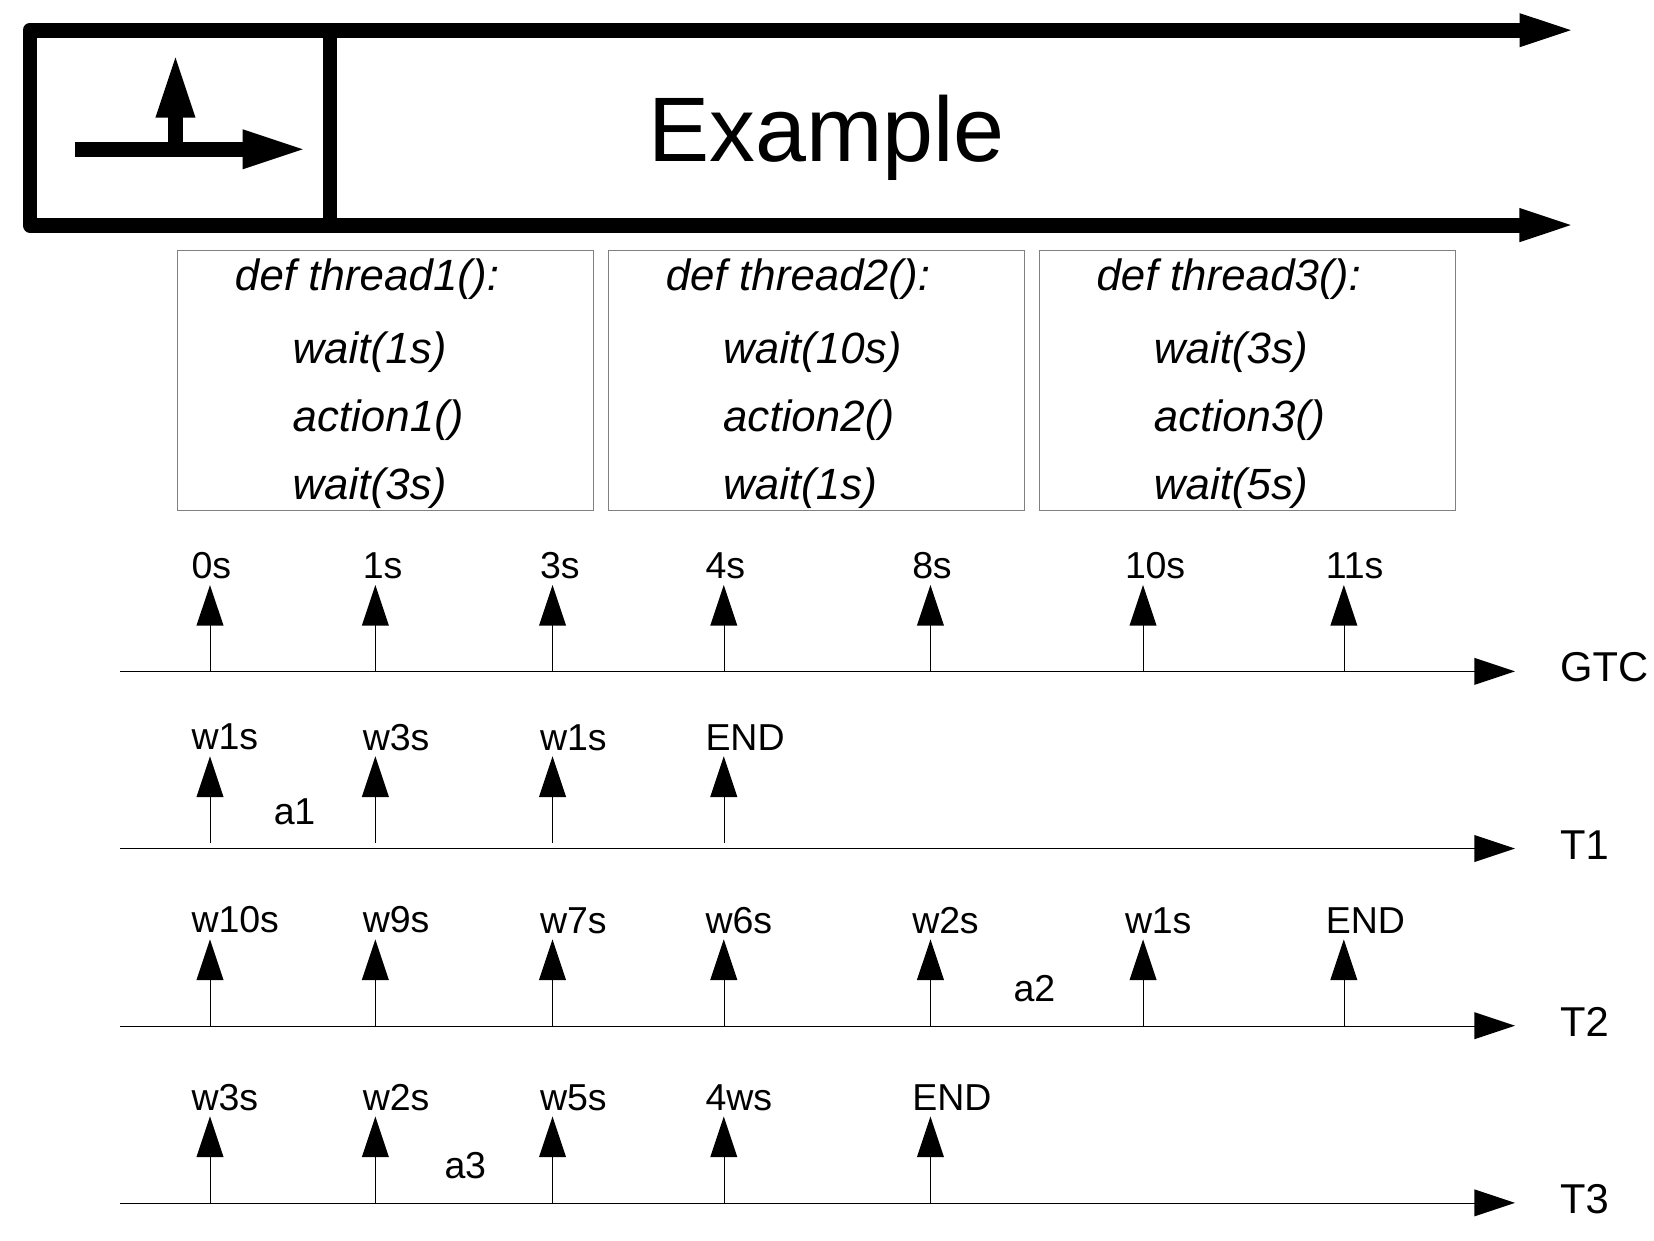

# Example
def thread1():
wait(1s)
action1()
wait(3s)
def thread2():
wait(10s)
action2()
wait(1s)
def thread3():
wait(3s)
action3()
wait(5s)
0s
1s
3s
4s
8s
10s
11s
GTC
w1s
w3s
w1s
END
a1
T1
w10s
w9s
w7s
w6s
w2s
w1s
END
a2
T2
w3s
w2s
w5s
4ws
END
a3
T3